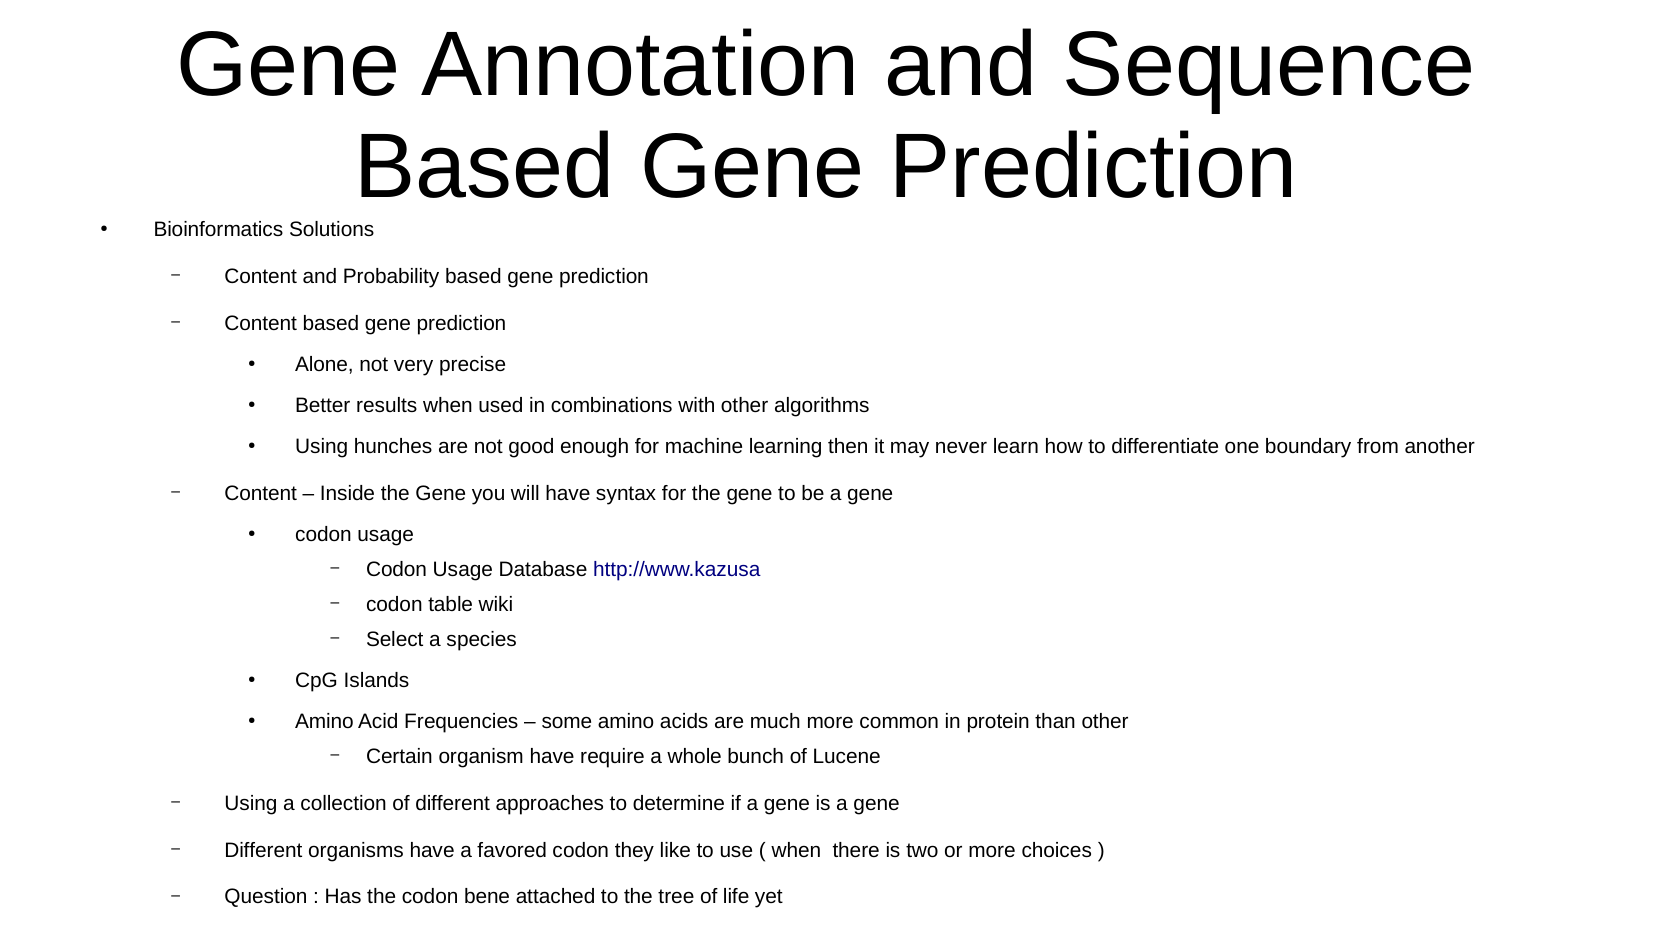

# Gene Annotation and Sequence Based Gene Prediction
Bioinformatics Solutions
Content and Probability based gene prediction
Content based gene prediction
Alone, not very precise
Better results when used in combinations with other algorithms
Using hunches are not good enough for machine learning then it may never learn how to differentiate one boundary from another
Content – Inside the Gene you will have syntax for the gene to be a gene
codon usage
Codon Usage Database http://www.kazusa
codon table wiki
Select a species
CpG Islands
Amino Acid Frequencies – some amino acids are much more common in protein than other
Certain organism have require a whole bunch of Lucene
Using a collection of different approaches to determine if a gene is a gene
Different organisms have a favored codon they like to use ( when there is two or more choices )
Question : Has the codon bene attached to the tree of life yet